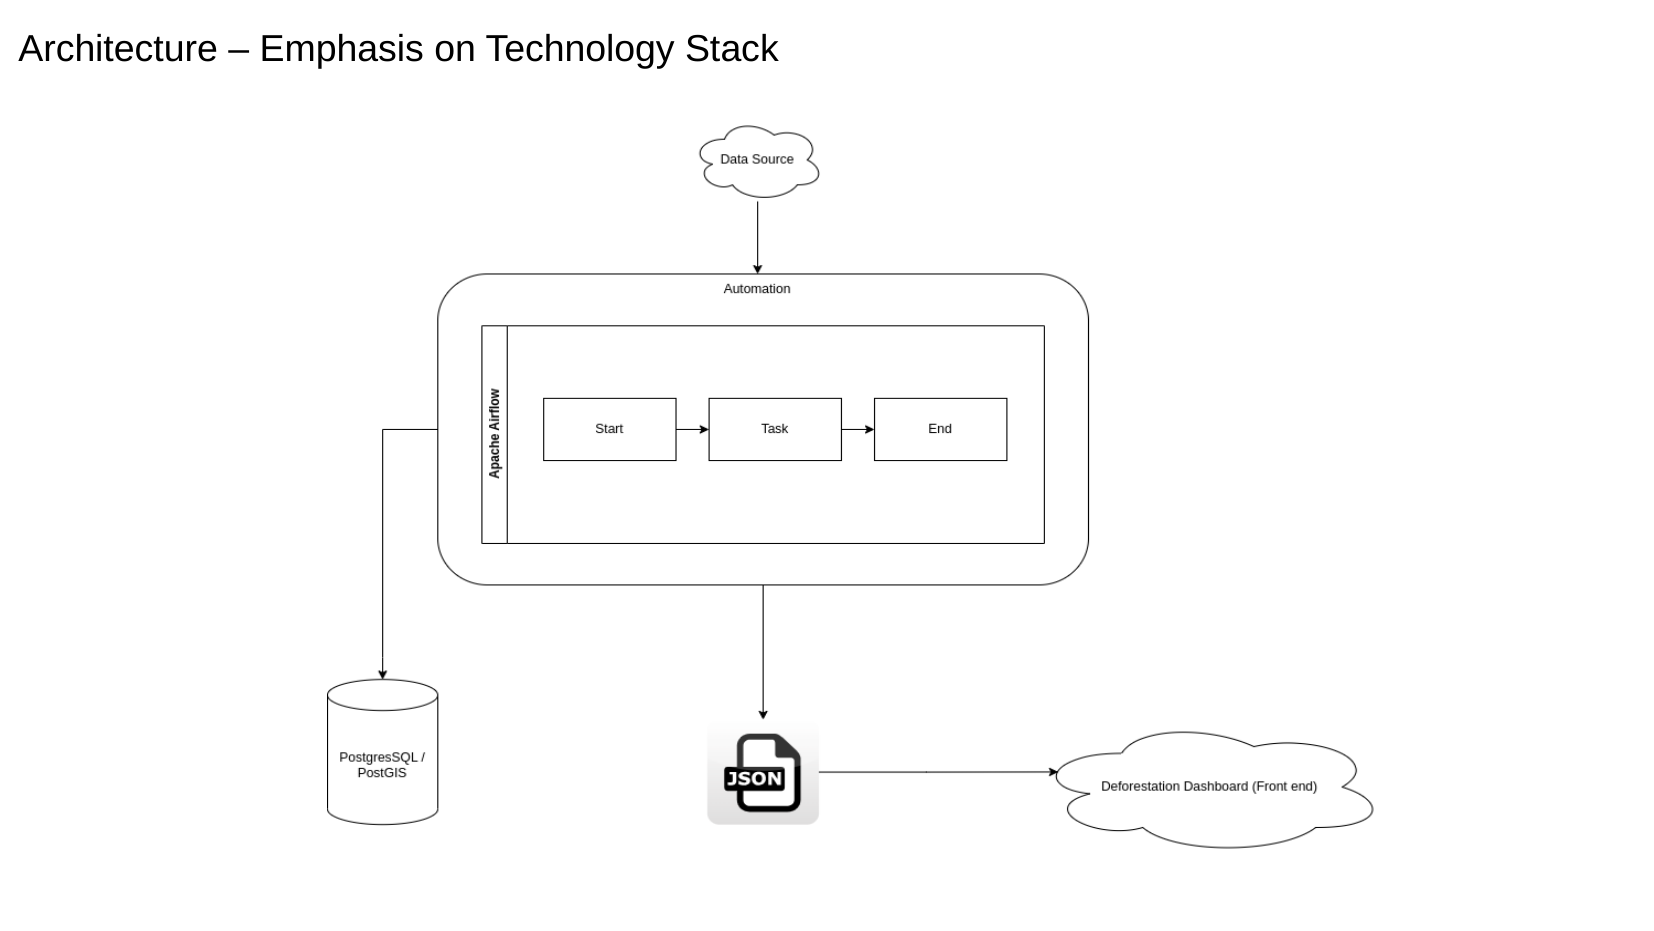

# Architecture – Emphasis on Technology Stack